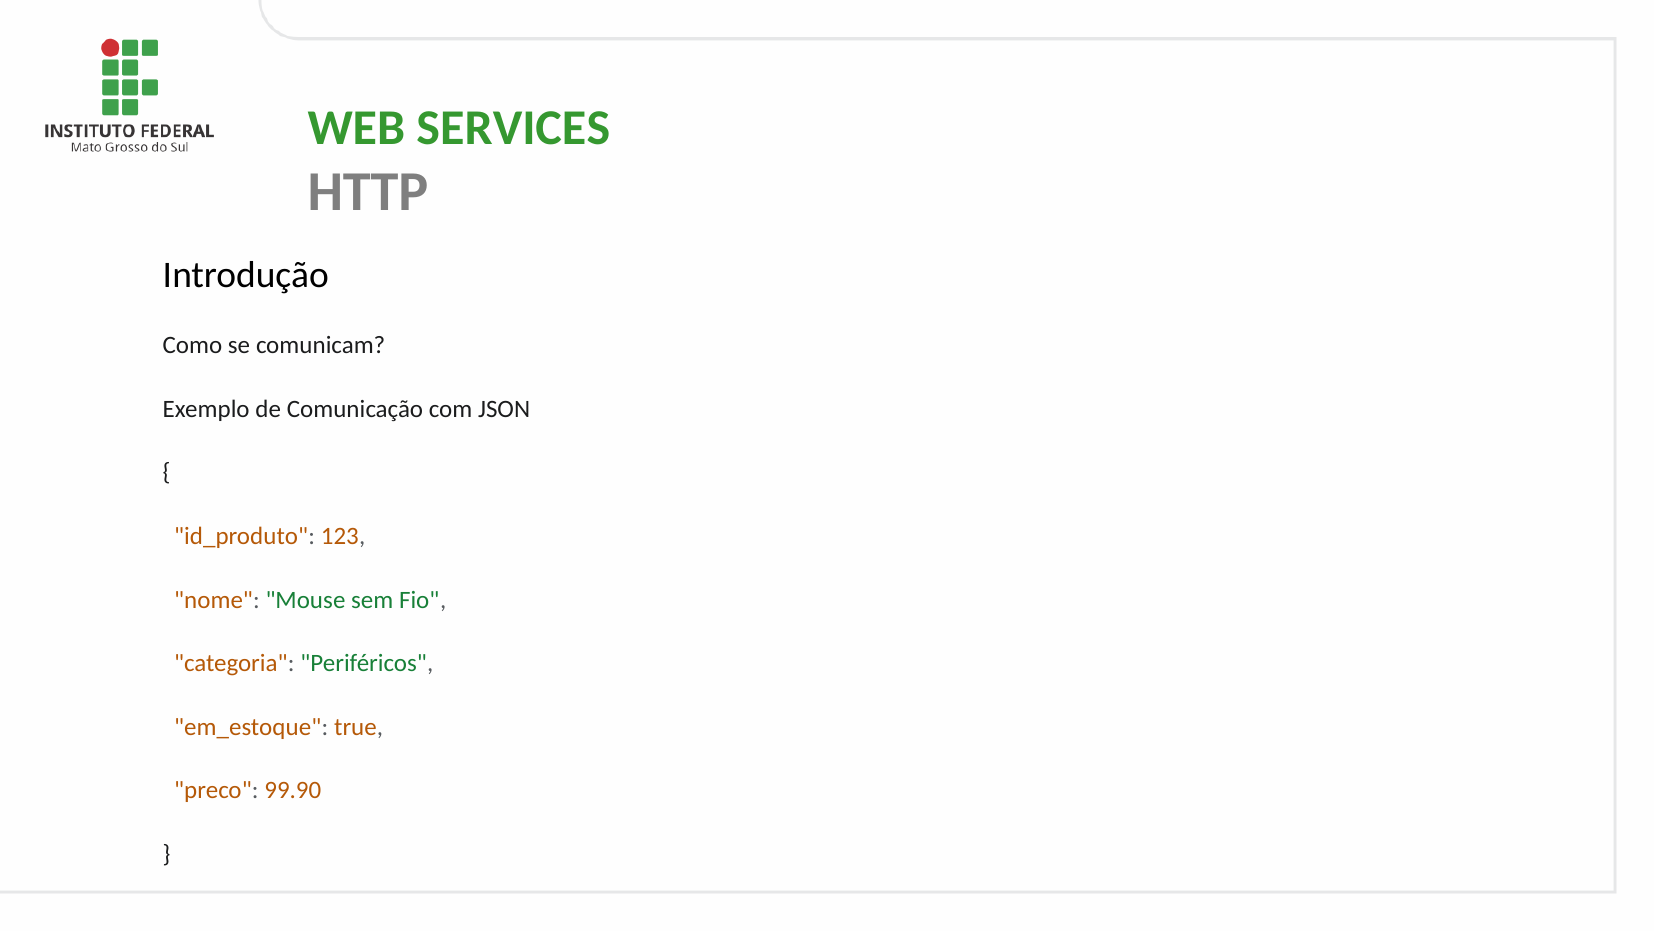

WEB SERVICES
HTTP
# Introdução
Como se comunicam?
Exemplo de Comunicação com JSON
{
 "id_produto": 123,
 "nome": "Mouse sem Fio",
 "categoria": "Periféricos",
 "em_estoque": true,
 "preco": 99.90
}